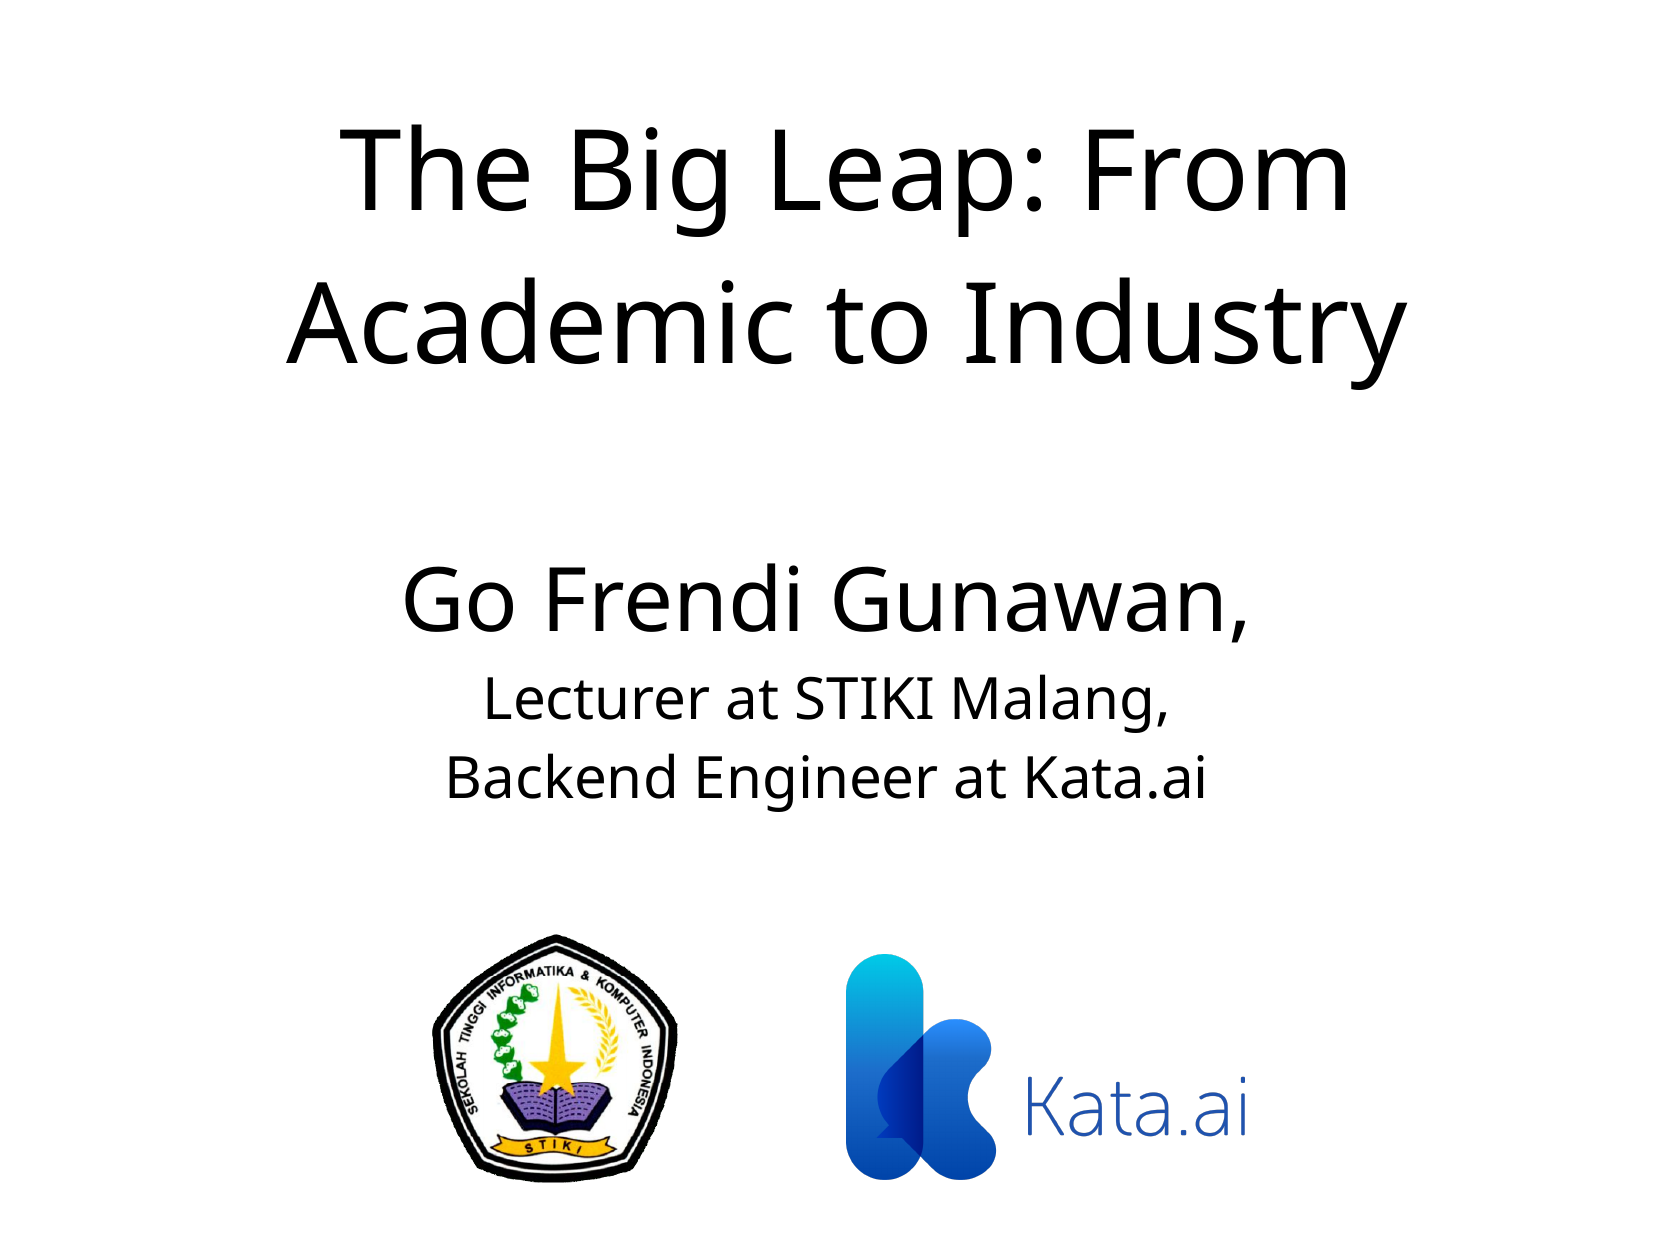

# The Big Leap: From Academic to Industry
Go Frendi Gunawan,
Lecturer at STIKI Malang,
Backend Engineer at Kata.ai